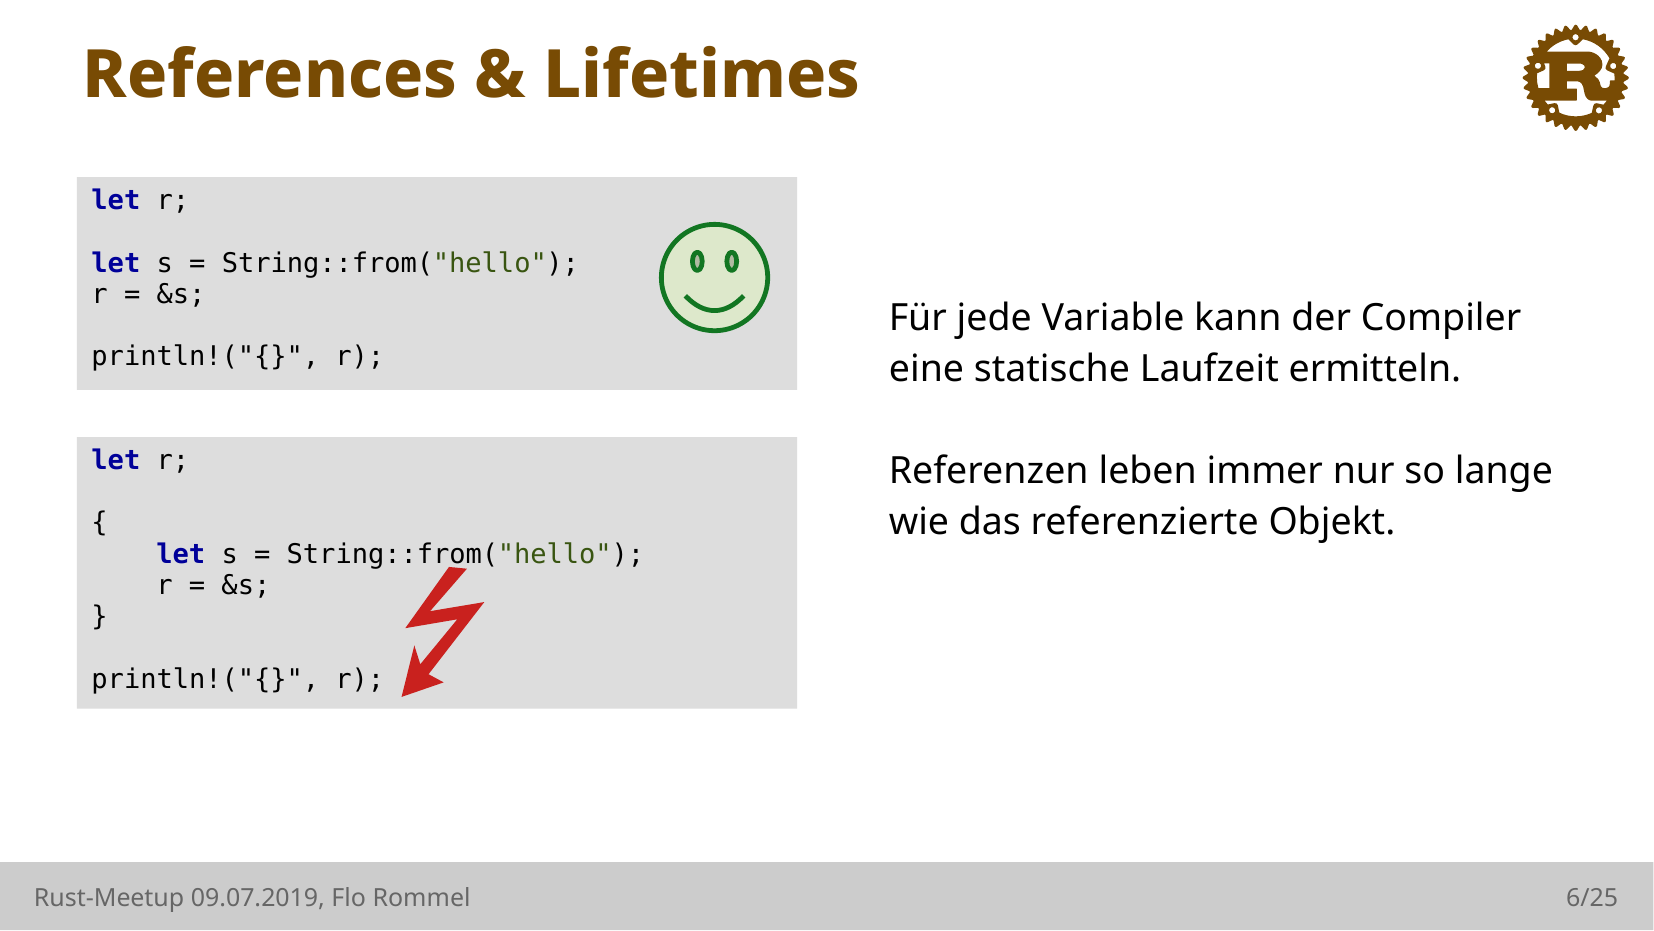

# References & Lifetimes
let r;
let s = String::from("hello");
r = &s;
println!("{}", r);
Für jede Variable kann der Compiler eine statische Laufzeit ermitteln.
Referenzen leben immer nur so lange wie das referenzierte Objekt.
let r;
{
 let s = String::from("hello");
 r = &s;
}
println!("{}", r);
Rust-Meetup 09.07.2019, Flo Rommel
6